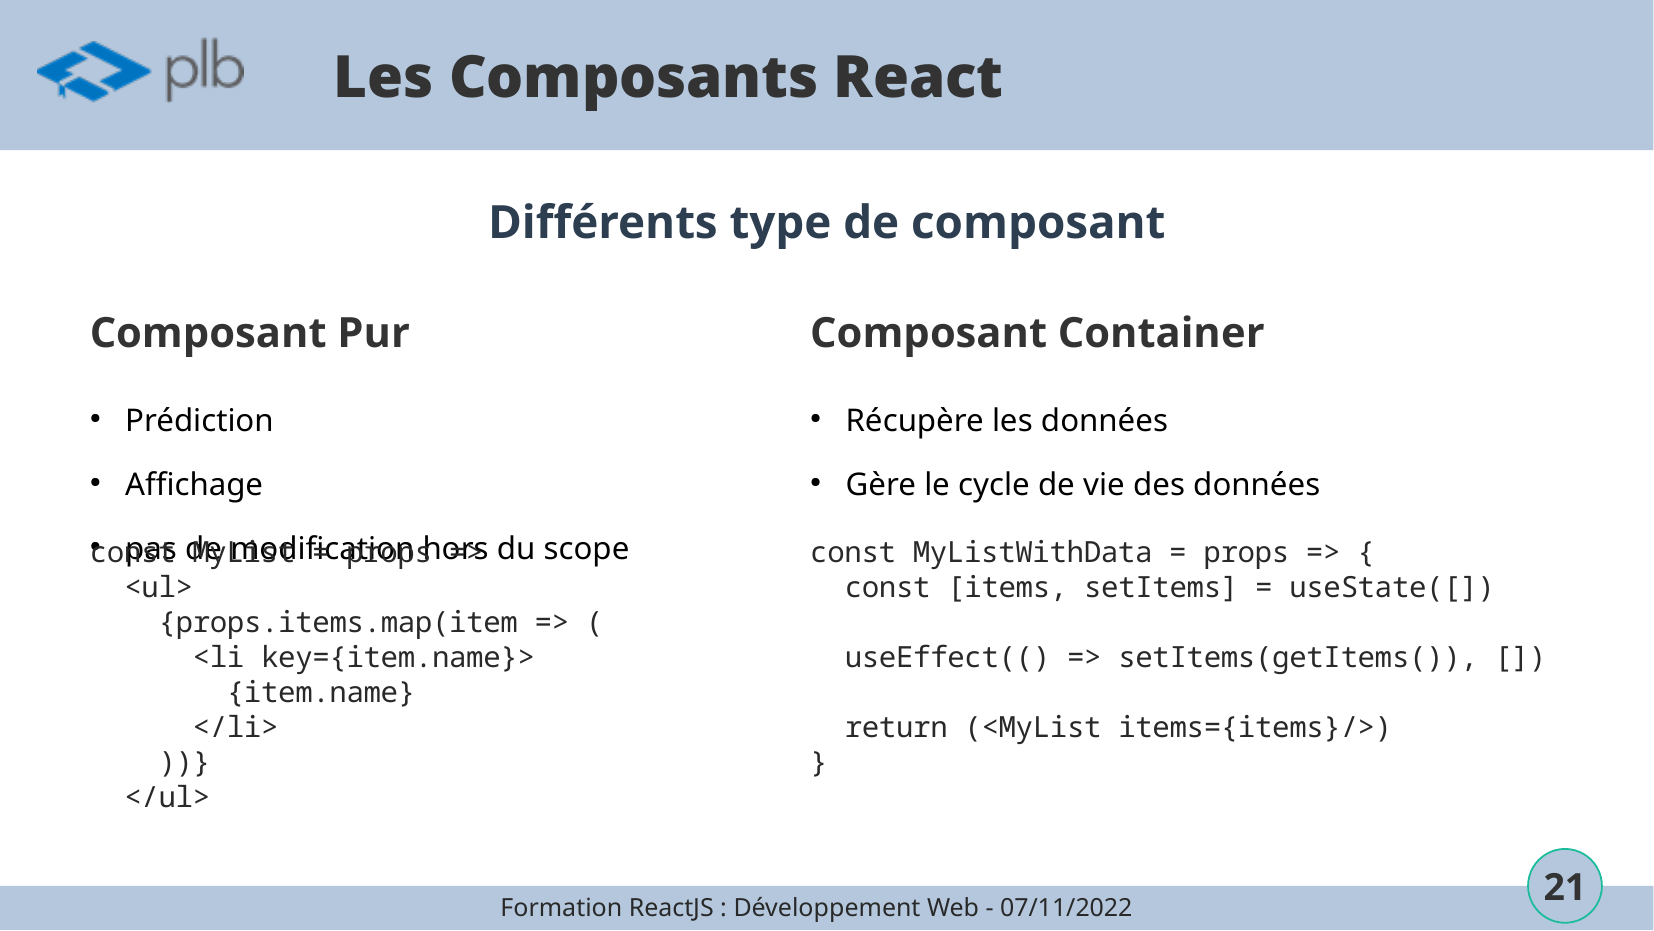

# Les Composants React
Différents type de composant
Composant Pur
Prédiction
Affichage
pas de modification hors du scope
Composant Container
Récupère les données
Gère le cycle de vie des données
const MyList = props =>
 <ul>
 {props.items.map(item => (
 <li key={item.name}>
 {item.name}
 </li>
 ))}
 </ul>
const MyListWithData = props => {
 const [items, setItems] = useState([])
 useEffect(() => setItems(getItems()), [])
 return (<MyList items={items}/>)
}
Formation ReactJS : Développement Web - 07/11/2022